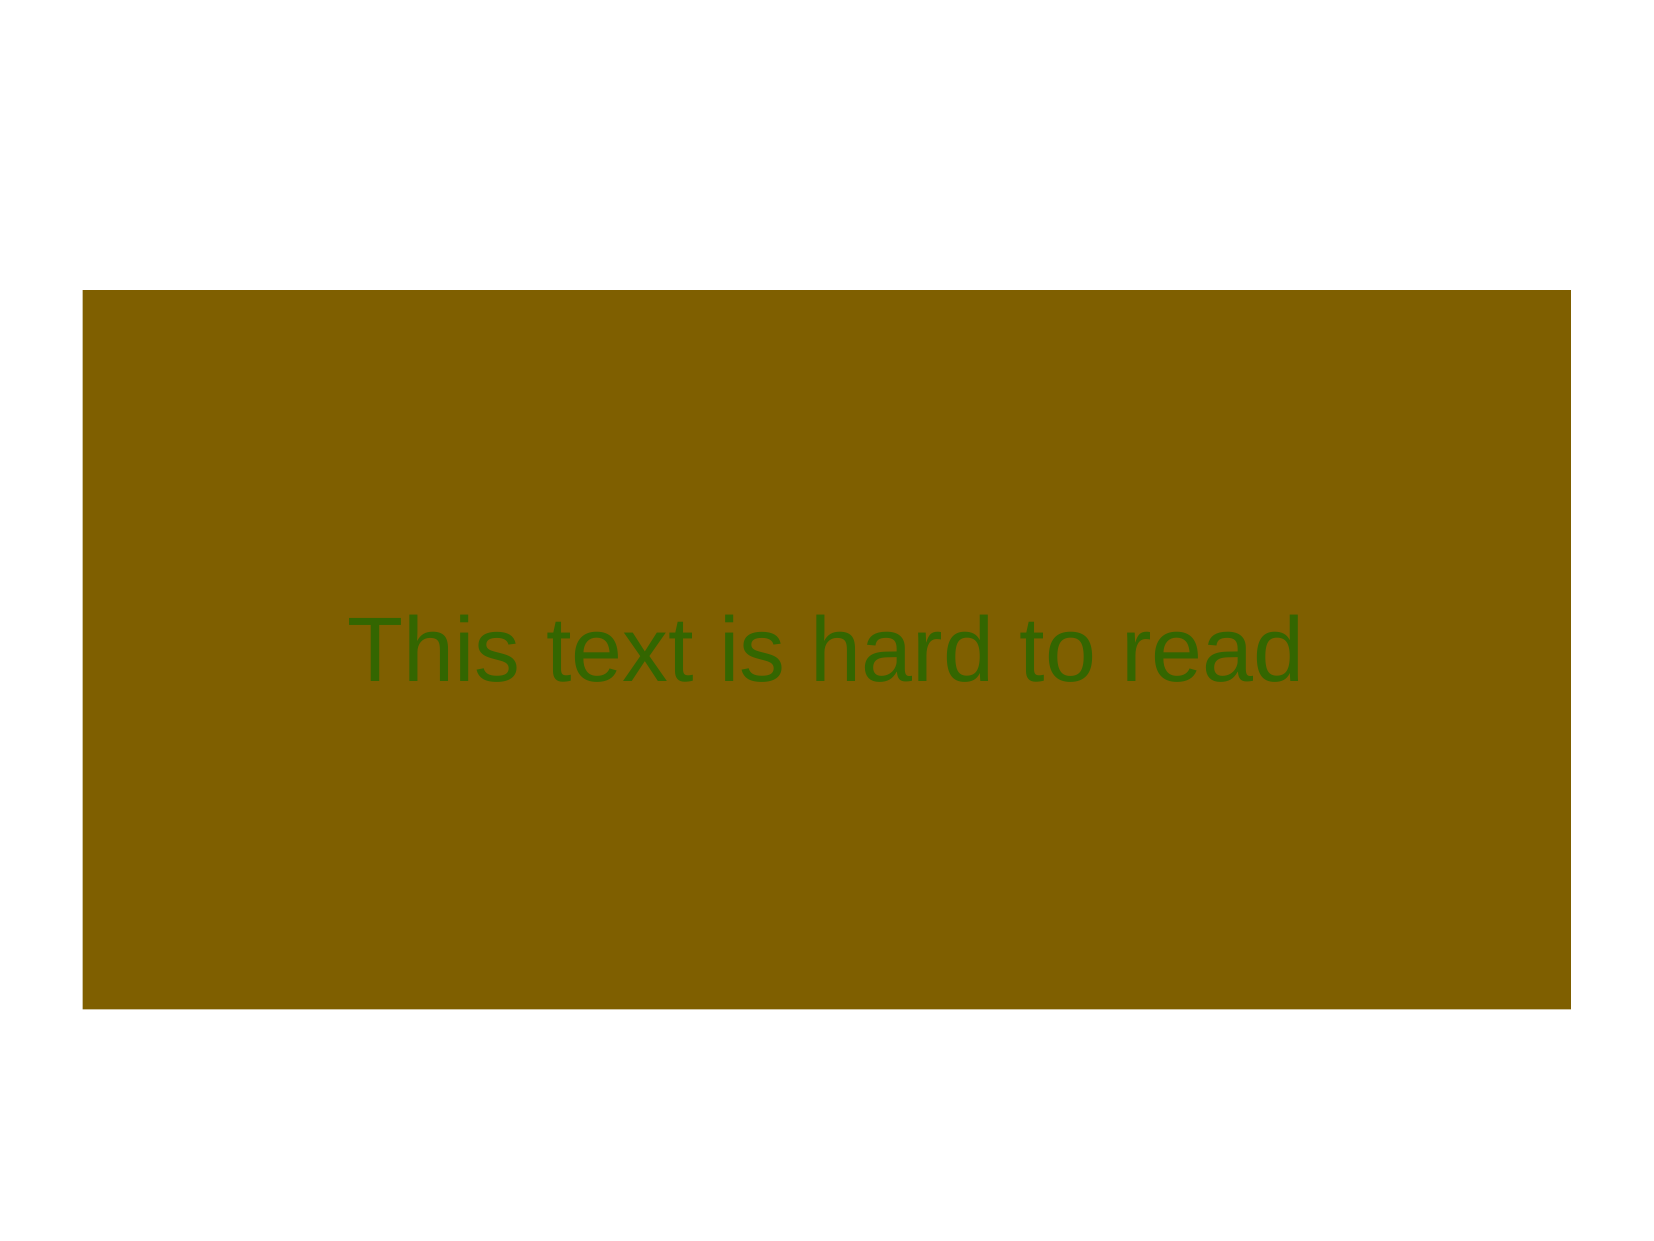

#
This text is hard to read